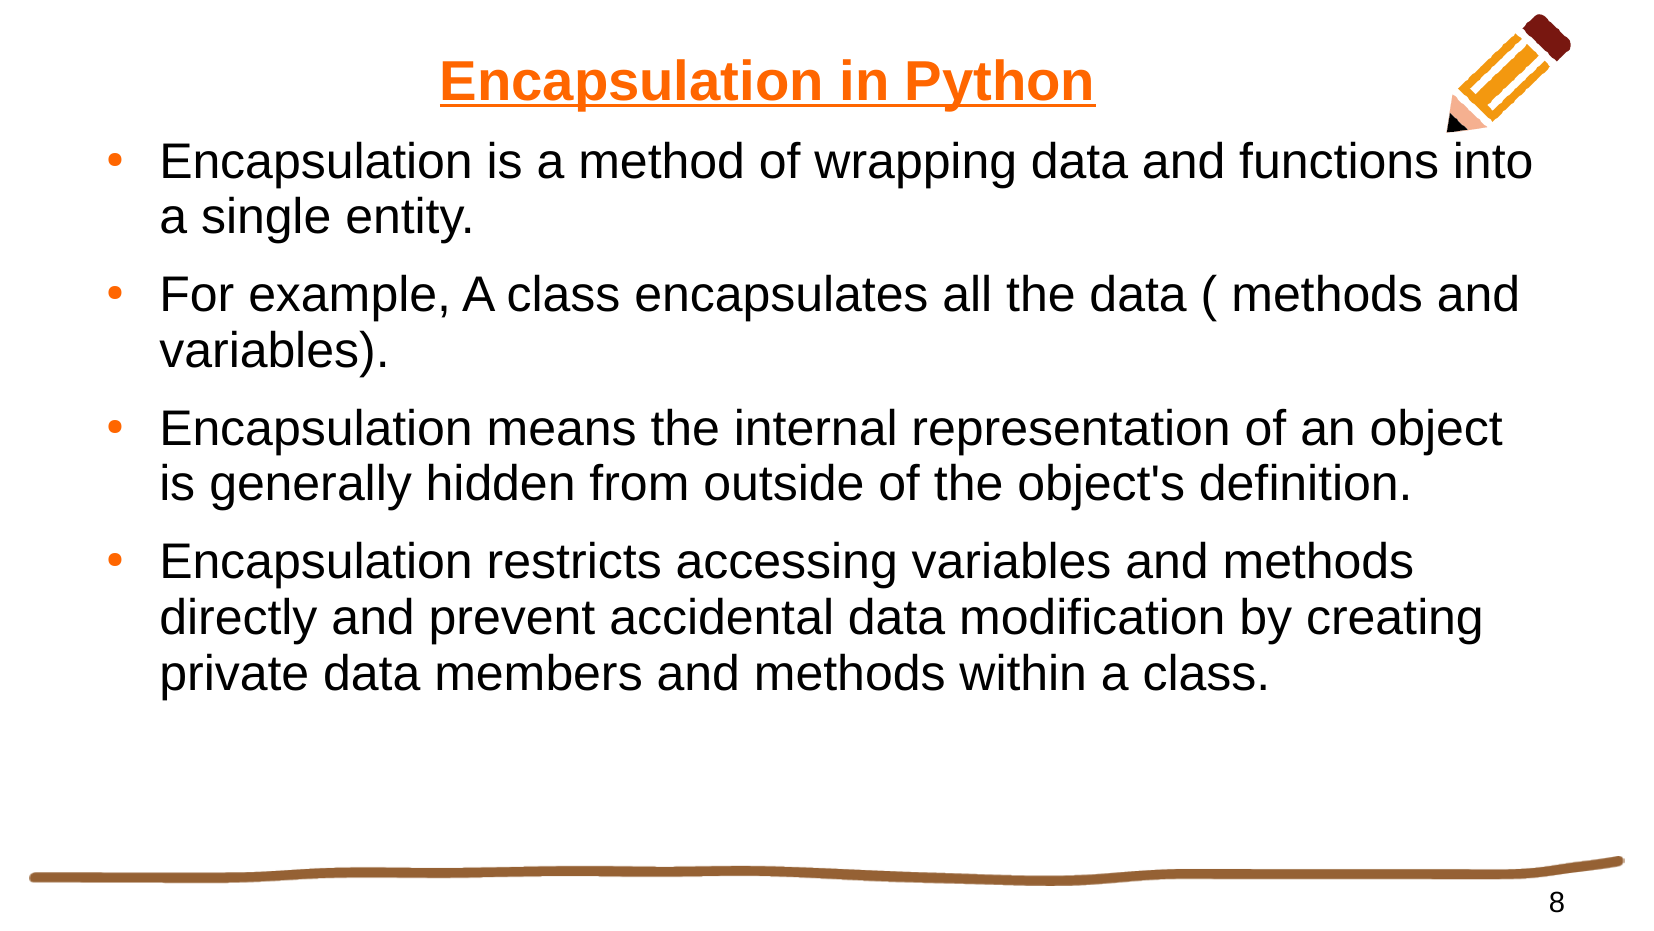

# Encapsulation in Python
Encapsulation is a method of wrapping data and functions into a single entity.
For example, A class encapsulates all the data ( methods and variables).
Encapsulation means the internal representation of an object is generally hidden from outside of the object's definition.
Encapsulation restricts accessing variables and methods directly and prevent accidental data modification by creating private data members and methods within a class.
8